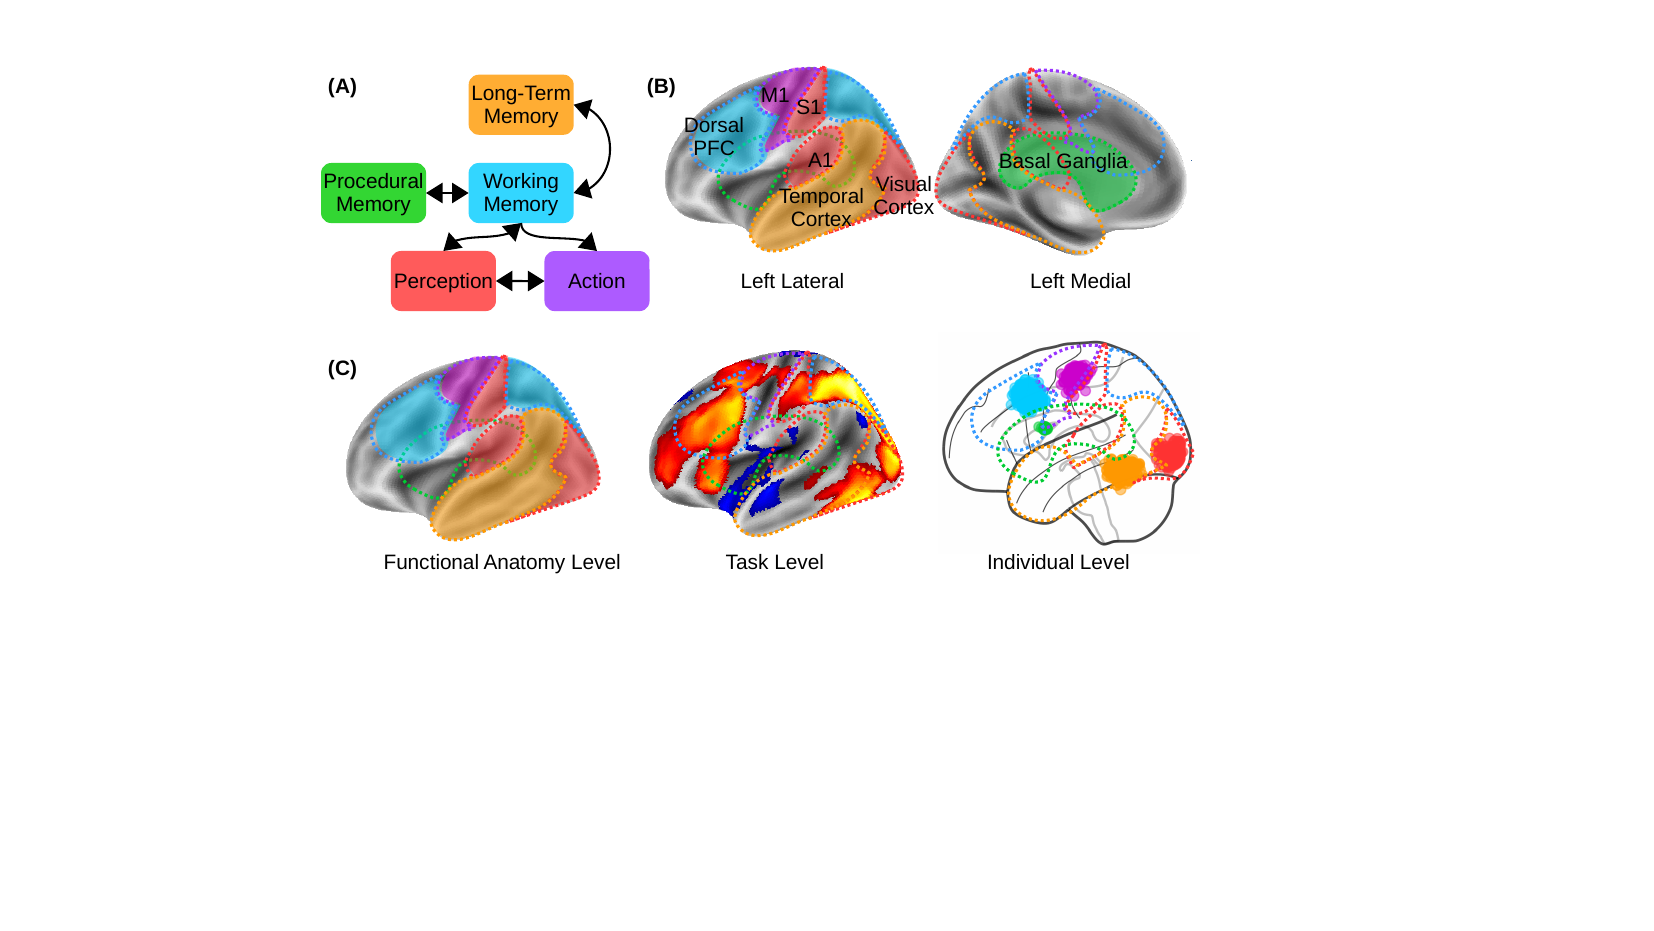

(A)
(B)
Long-Term
Memory
M1
S1
Dorsal
PFC
A1
Basal Ganglia
Procedural
Memory
Working
Memory
Visual Cortex
Temporal
Cortex
Perception
Action
Left Lateral
Left Medial
(C)
Functional Anatomy Level
Task Level
Individual Level